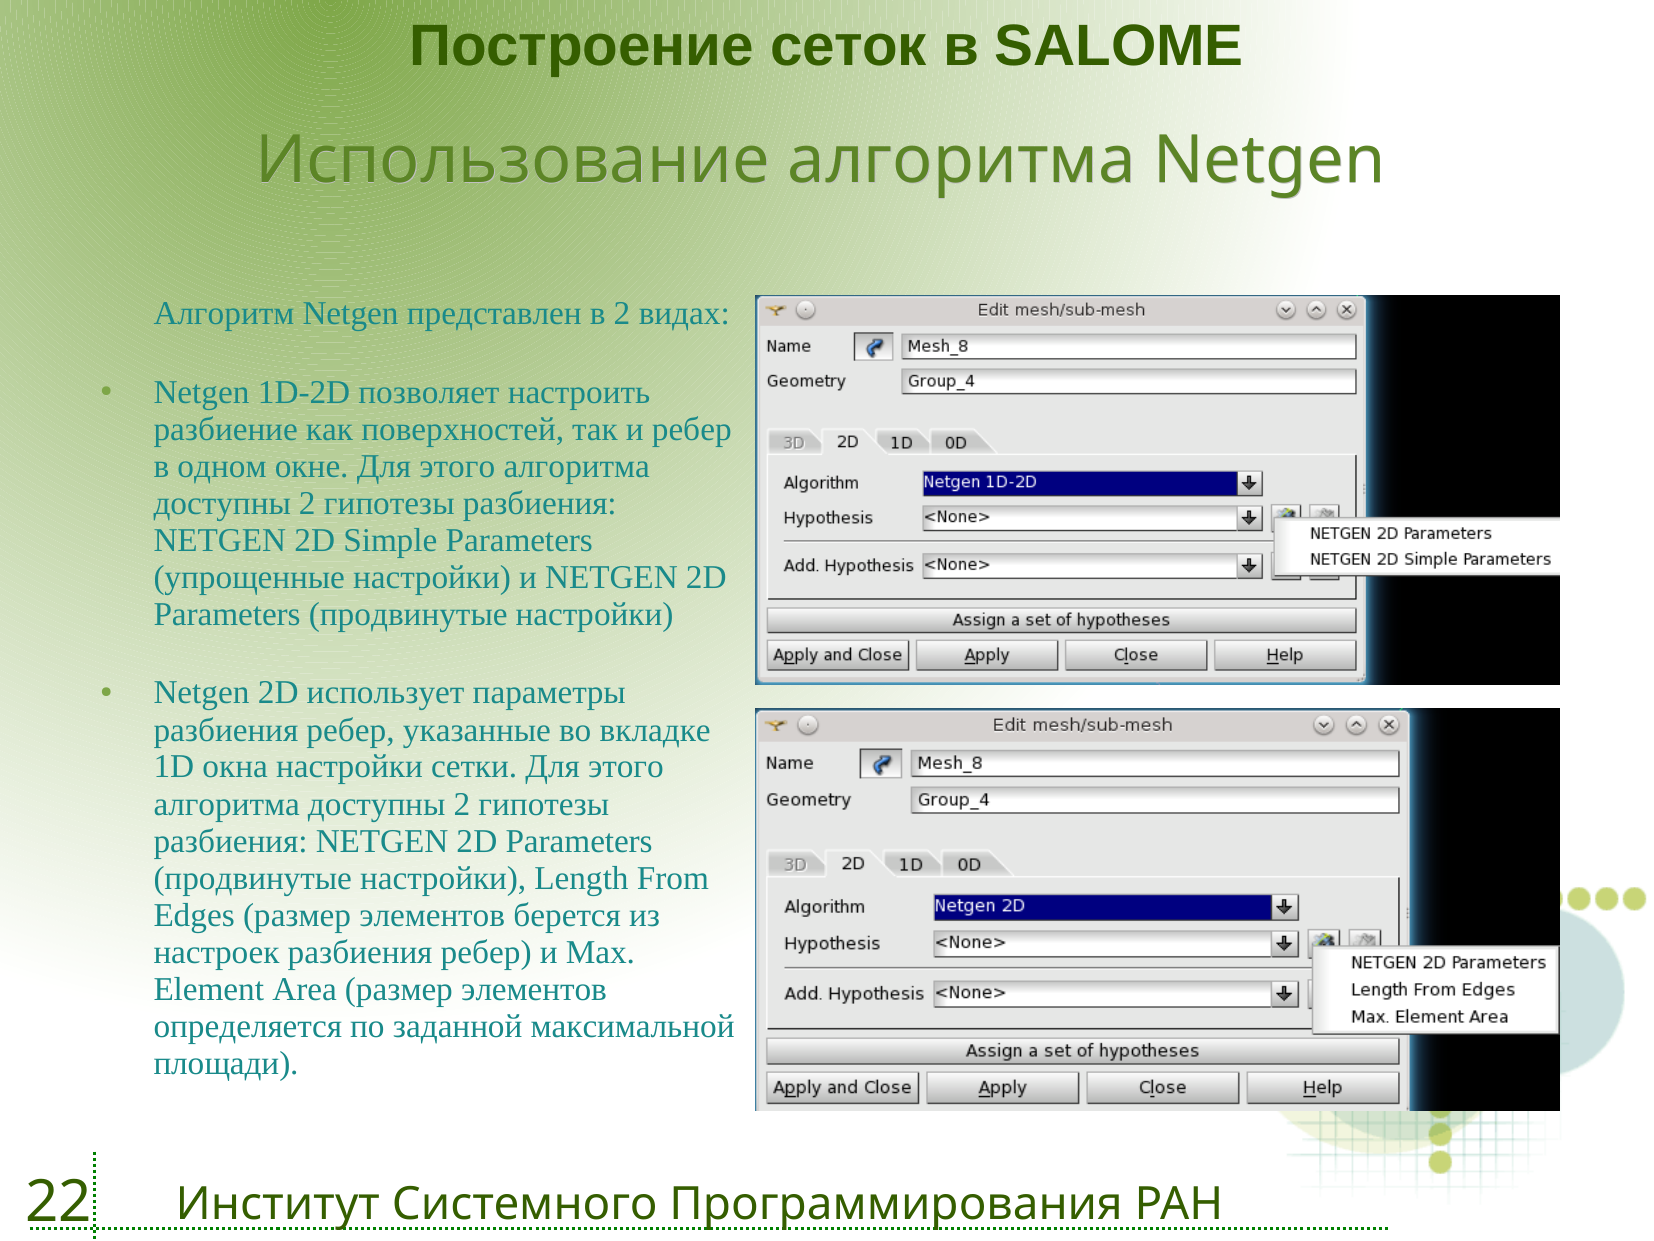

# Использование алгоритма Netgen
Алгоритм Netgen представлен в 2 видах:
Netgen 1D-2D позволяет настроить разбиение как поверхностей, так и ребер в одном окне. Для этого алгоритма доступны 2 гипотезы разбиения: NETGEN 2D Simple Parameters (упрощенные настройки) и NETGEN 2D Parameters (продвинутые настройки)
Netgen 2D использует параметры разбиения ребер, указанные во вкладке 1D окна настройки сетки. Для этого алгоритма доступны 2 гипотезы разбиения: NETGEN 2D Parameters (продвинутые настройки), Length From Edges (размер элементов берется из настроек разбиения ребер) и Max. Element Area (размер элементов определяется по заданной максимальной площади).